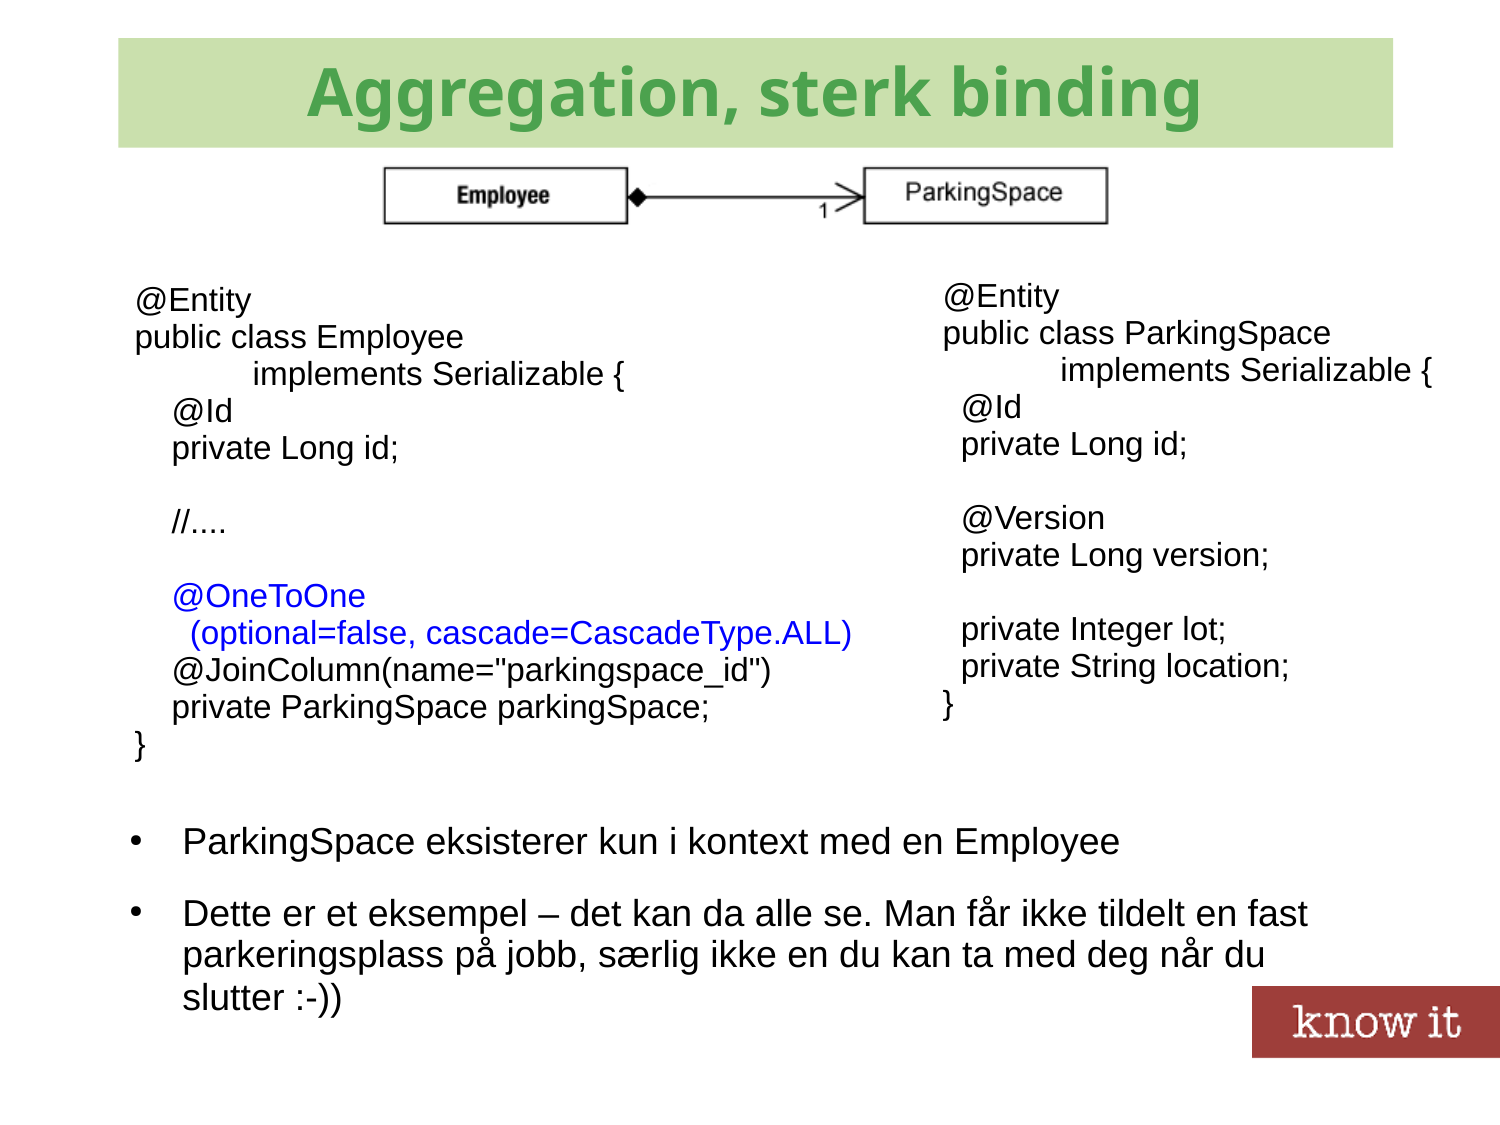

Aggregation, sterk binding
@Entity
public class ParkingSpace
		implements Serializable {
 @Id
 private Long id;
 @Version
 private Long version;
 private Integer lot;
 private String location;
}
@Entity
public class Employee
		implements Serializable {
 @Id
 private Long id;
 //....
 @OneToOne
 (optional=false, cascade=CascadeType.ALL)
 @JoinColumn(name="parkingspace_id")
 private ParkingSpace parkingSpace;
}
# ParkingSpace eksisterer kun i kontext med en Employee
Dette er et eksempel – det kan da alle se. Man får ikke tildelt en fast parkeringsplass på jobb, særlig ikke en du kan ta med deg når du slutter :-))